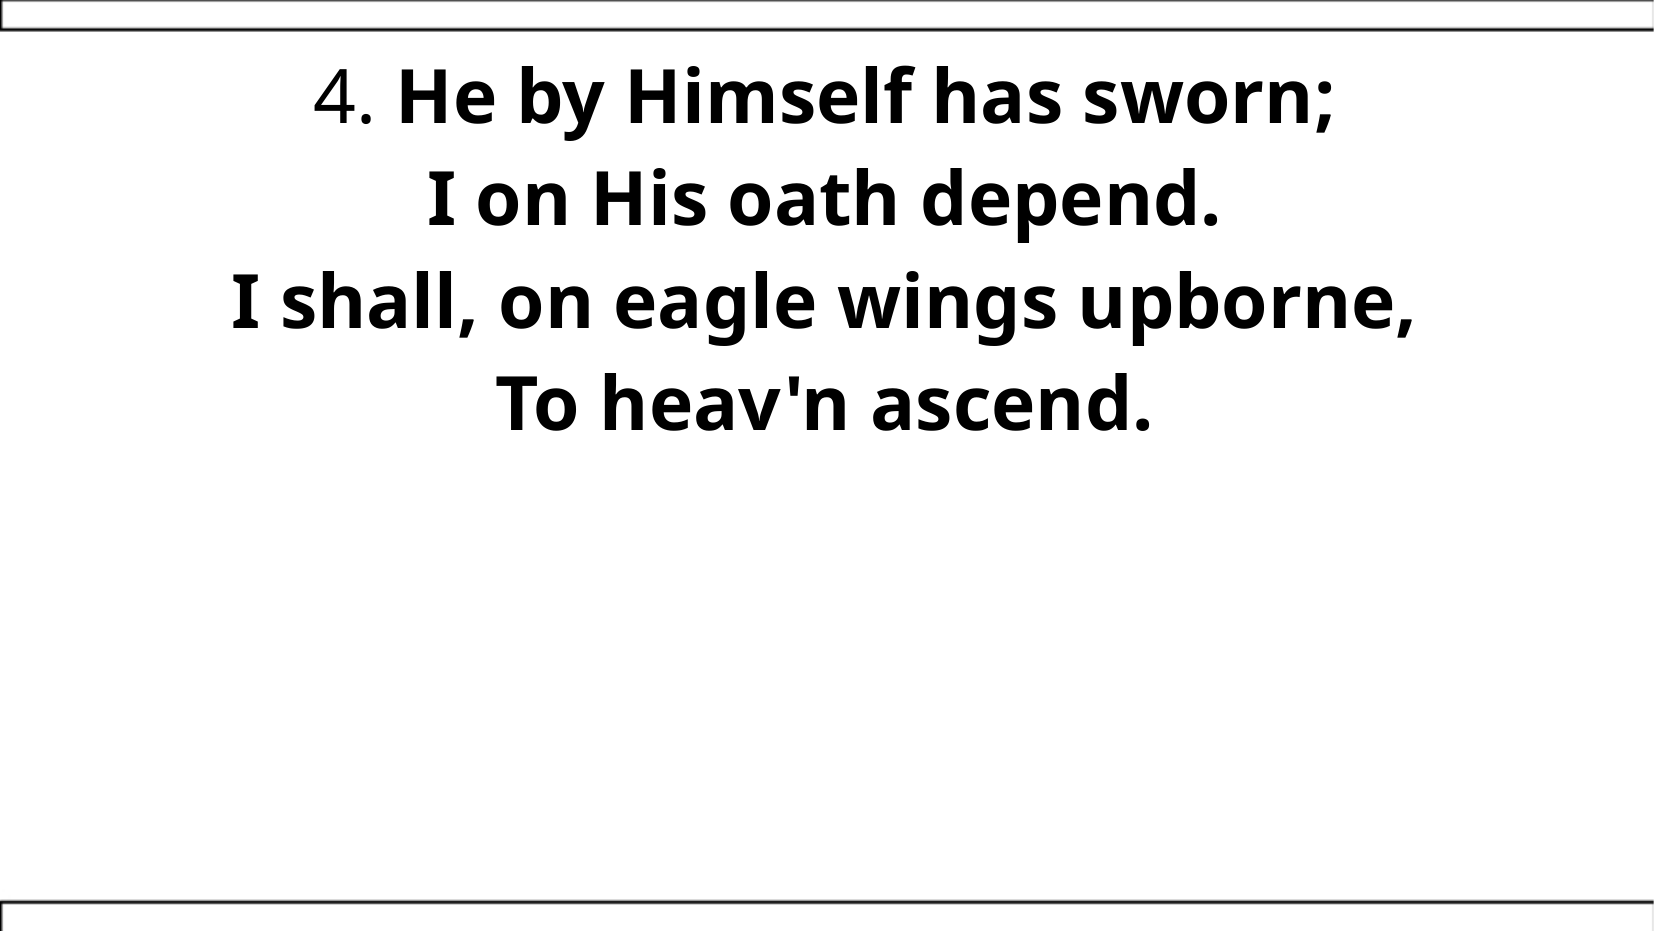

4. He by Himself has sworn;
I on His oath depend.
I shall, on eagle wings upborne,
To heav'n ascend.